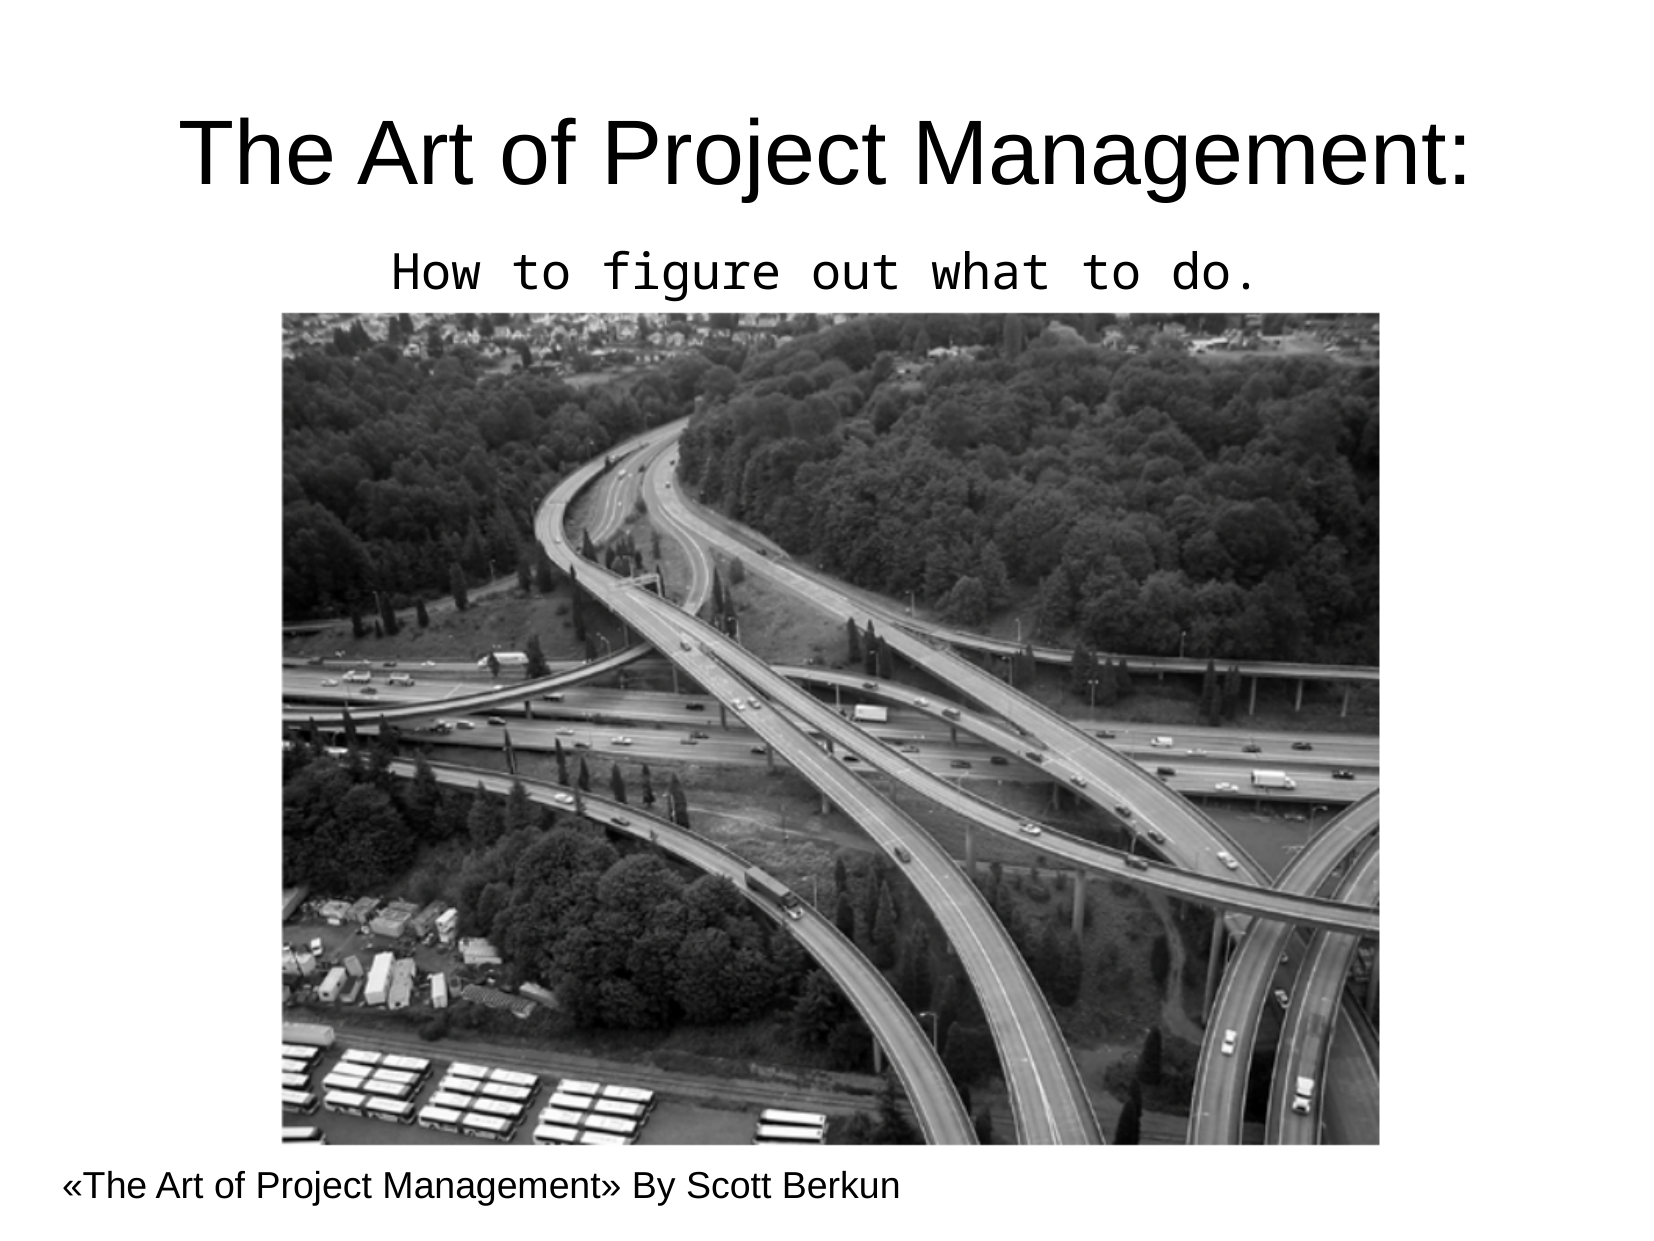

# The Art of Project Management:
How to figure out what to do.
«The Art of Project Management» By Scott Berkun